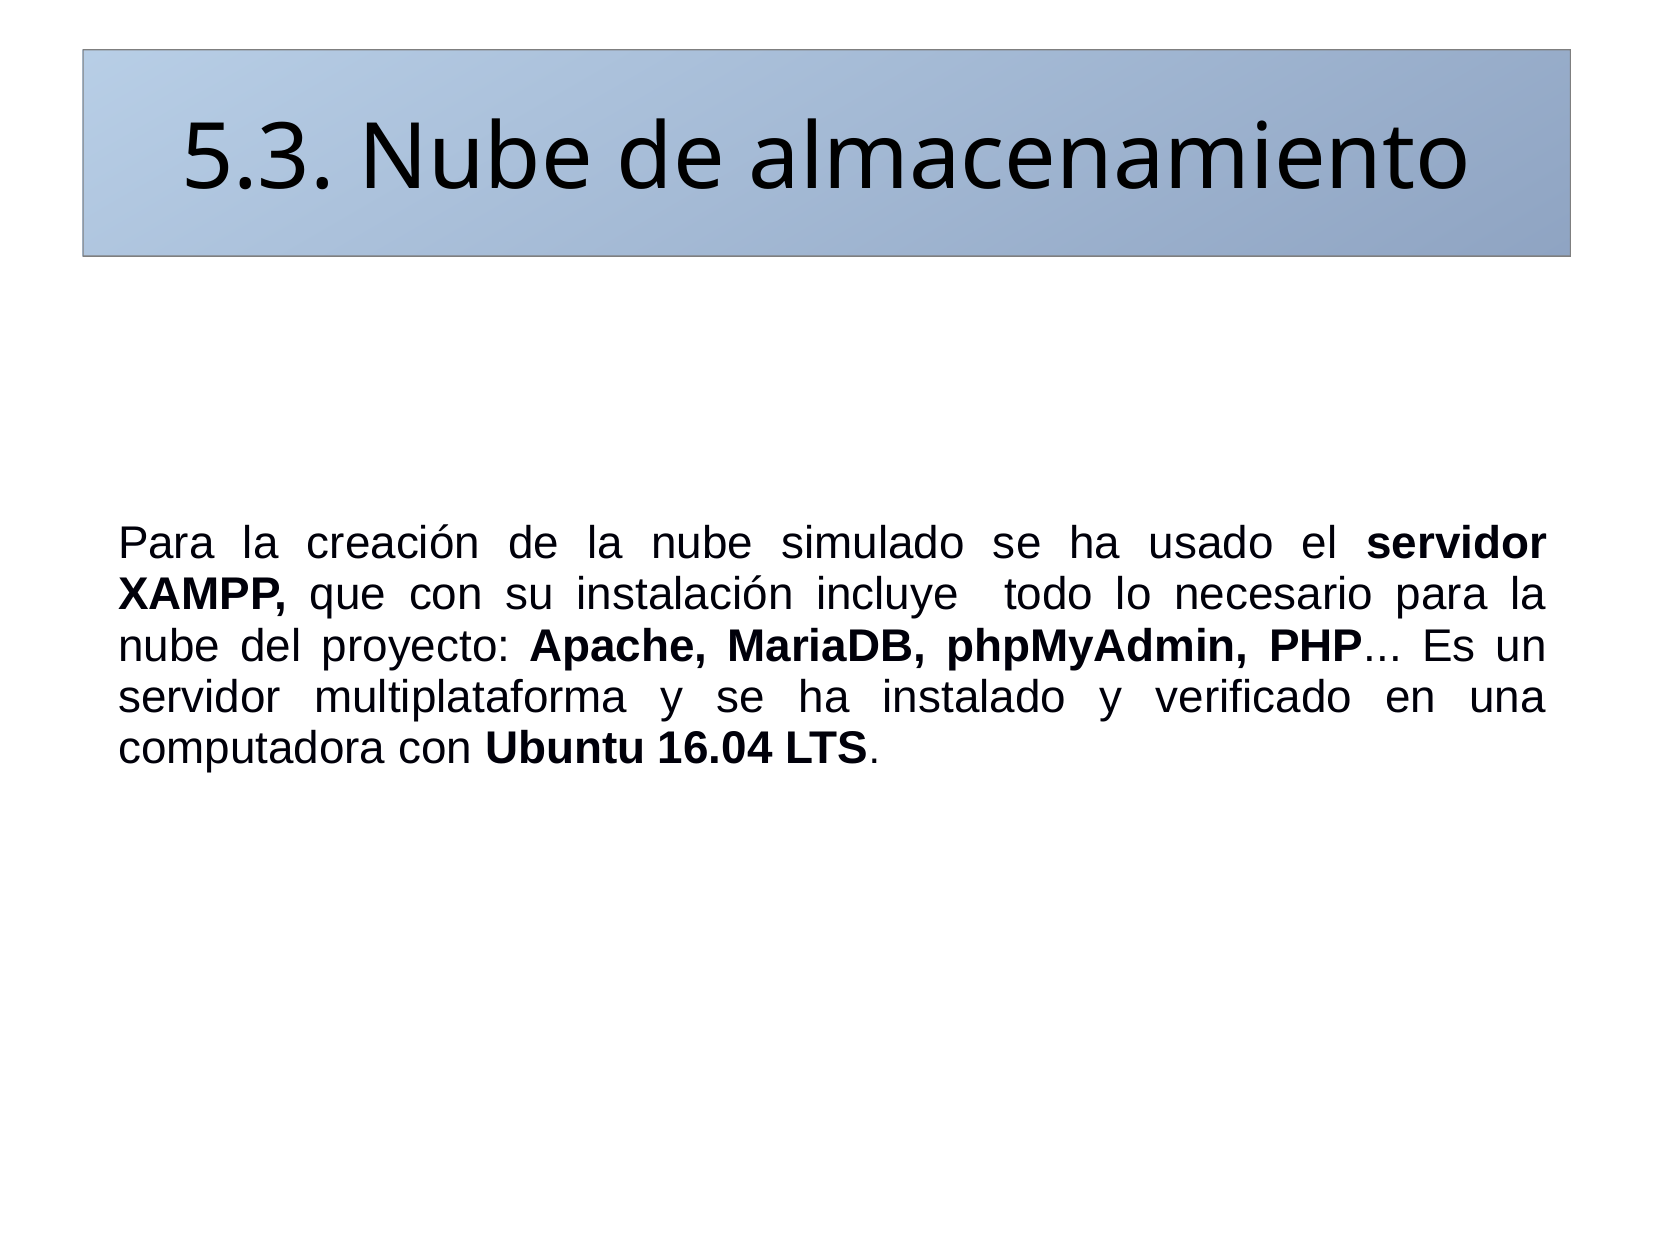

# 5.3. Nube de almacenamiento
Para la creación de la nube simulado se ha usado el servidor XAMPP, que con su instalación incluye todo lo necesario para la nube del proyecto: Apache, MariaDB, phpMyAdmin, PHP... Es un servidor multiplataforma y se ha instalado y verificado en una computadora con Ubuntu 16.04 LTS.